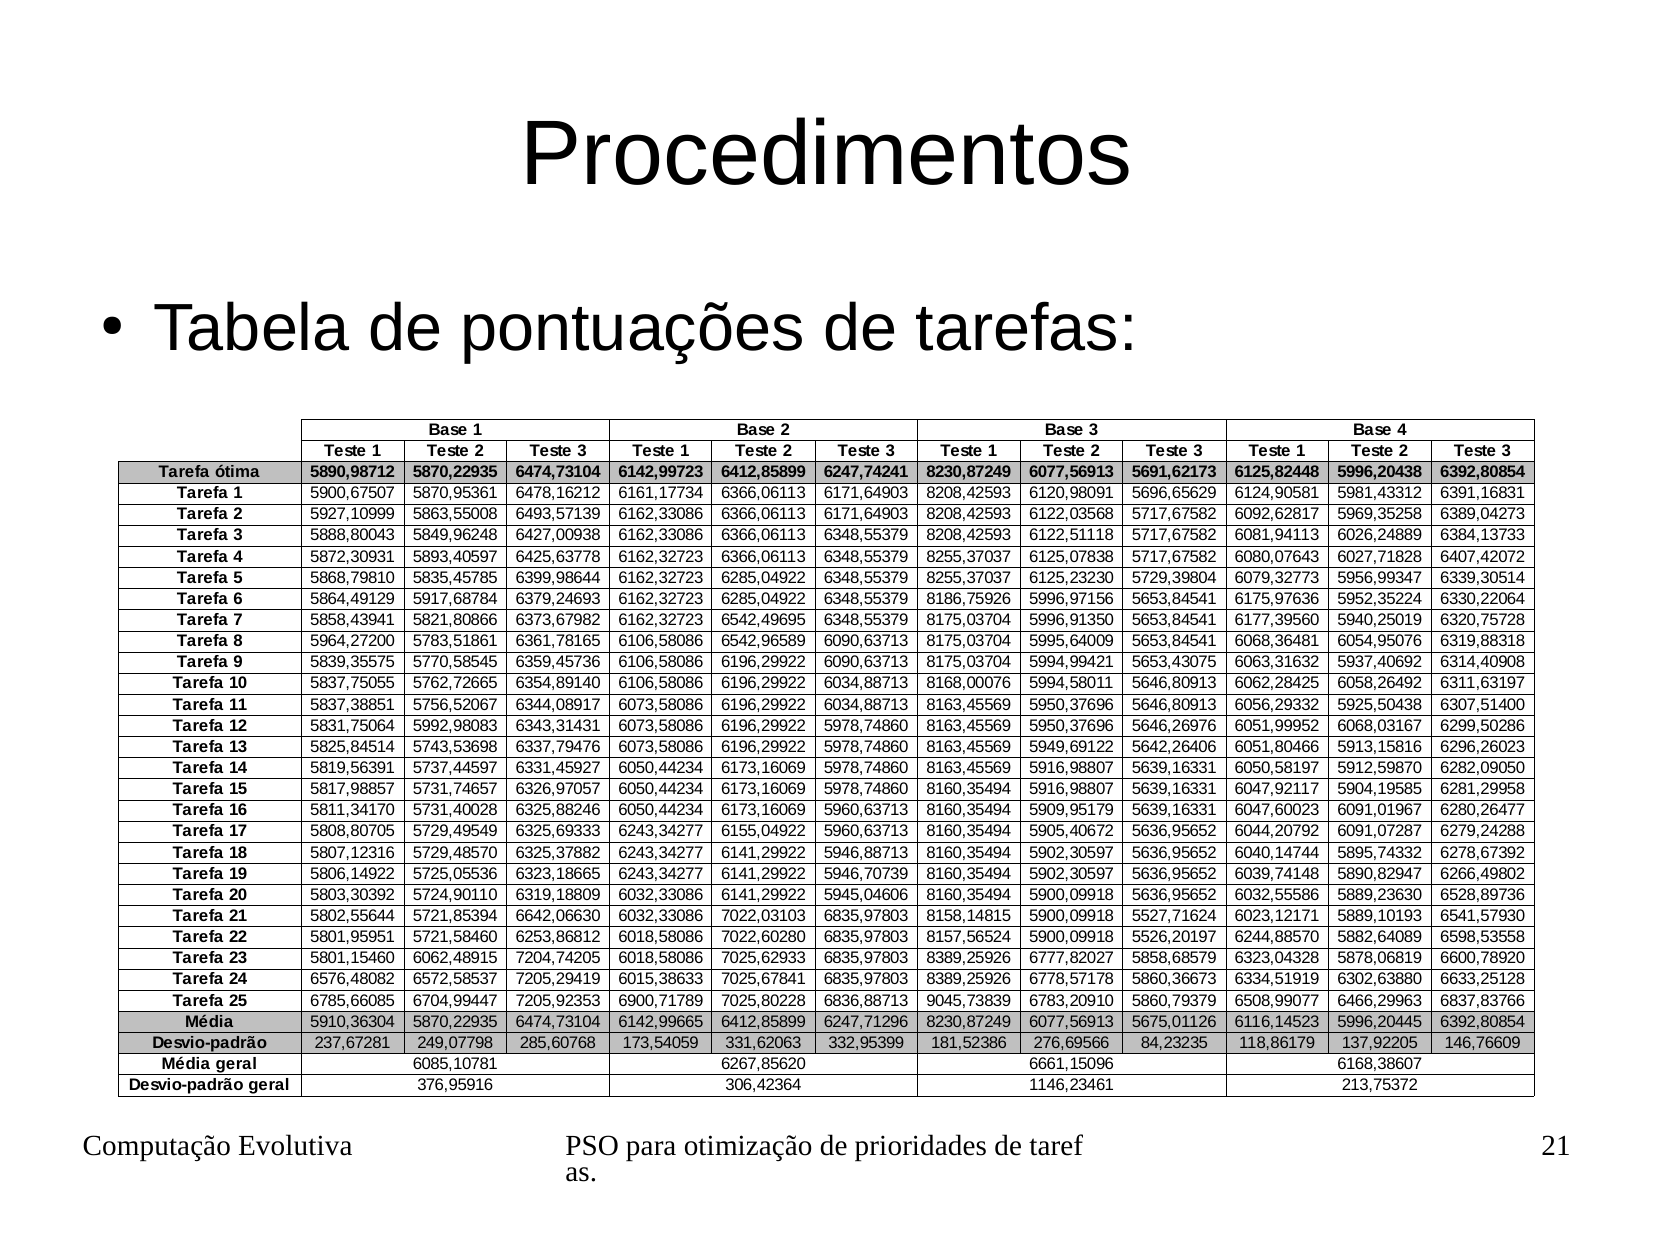

# Procedimentos
Tabela de pontuações de tarefas:
Computação Evolutiva
PSO para otimização de prioridades de tarefas.
21